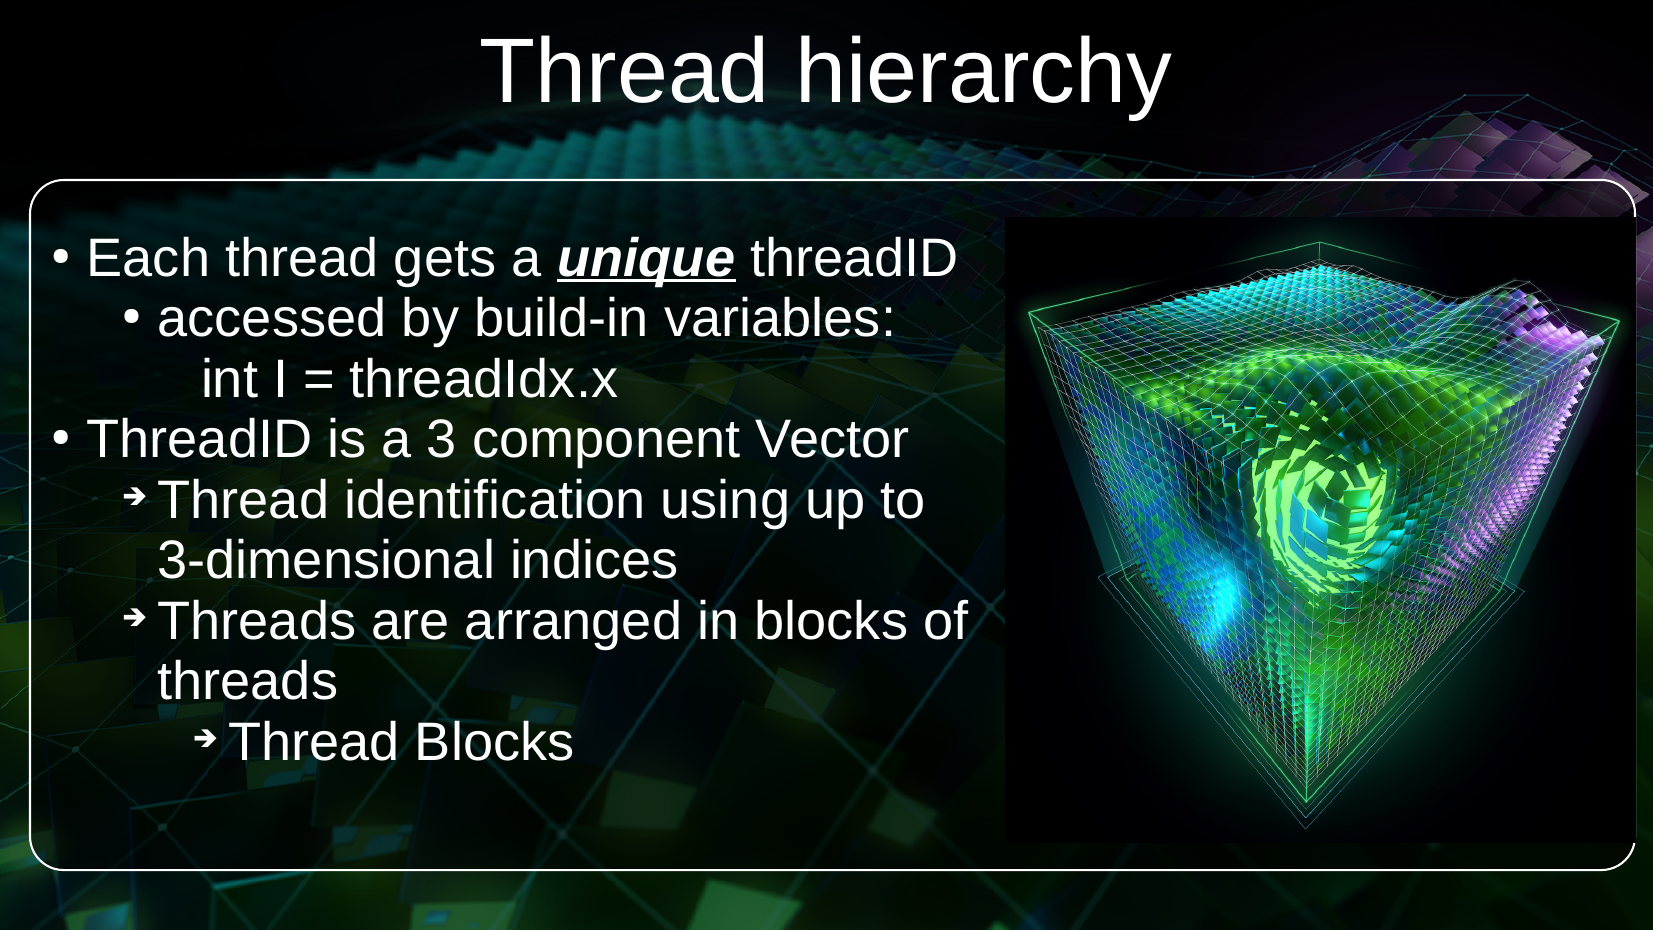

# Thread hierarchy
Each thread gets a unique threadID
accessed by build-in variables:
		int I = threadIdx.x
ThreadID is a 3 component Vector
Thread identification using up to 3-dimensional indices
Threads are arranged in blocks of threads
Thread Blocks